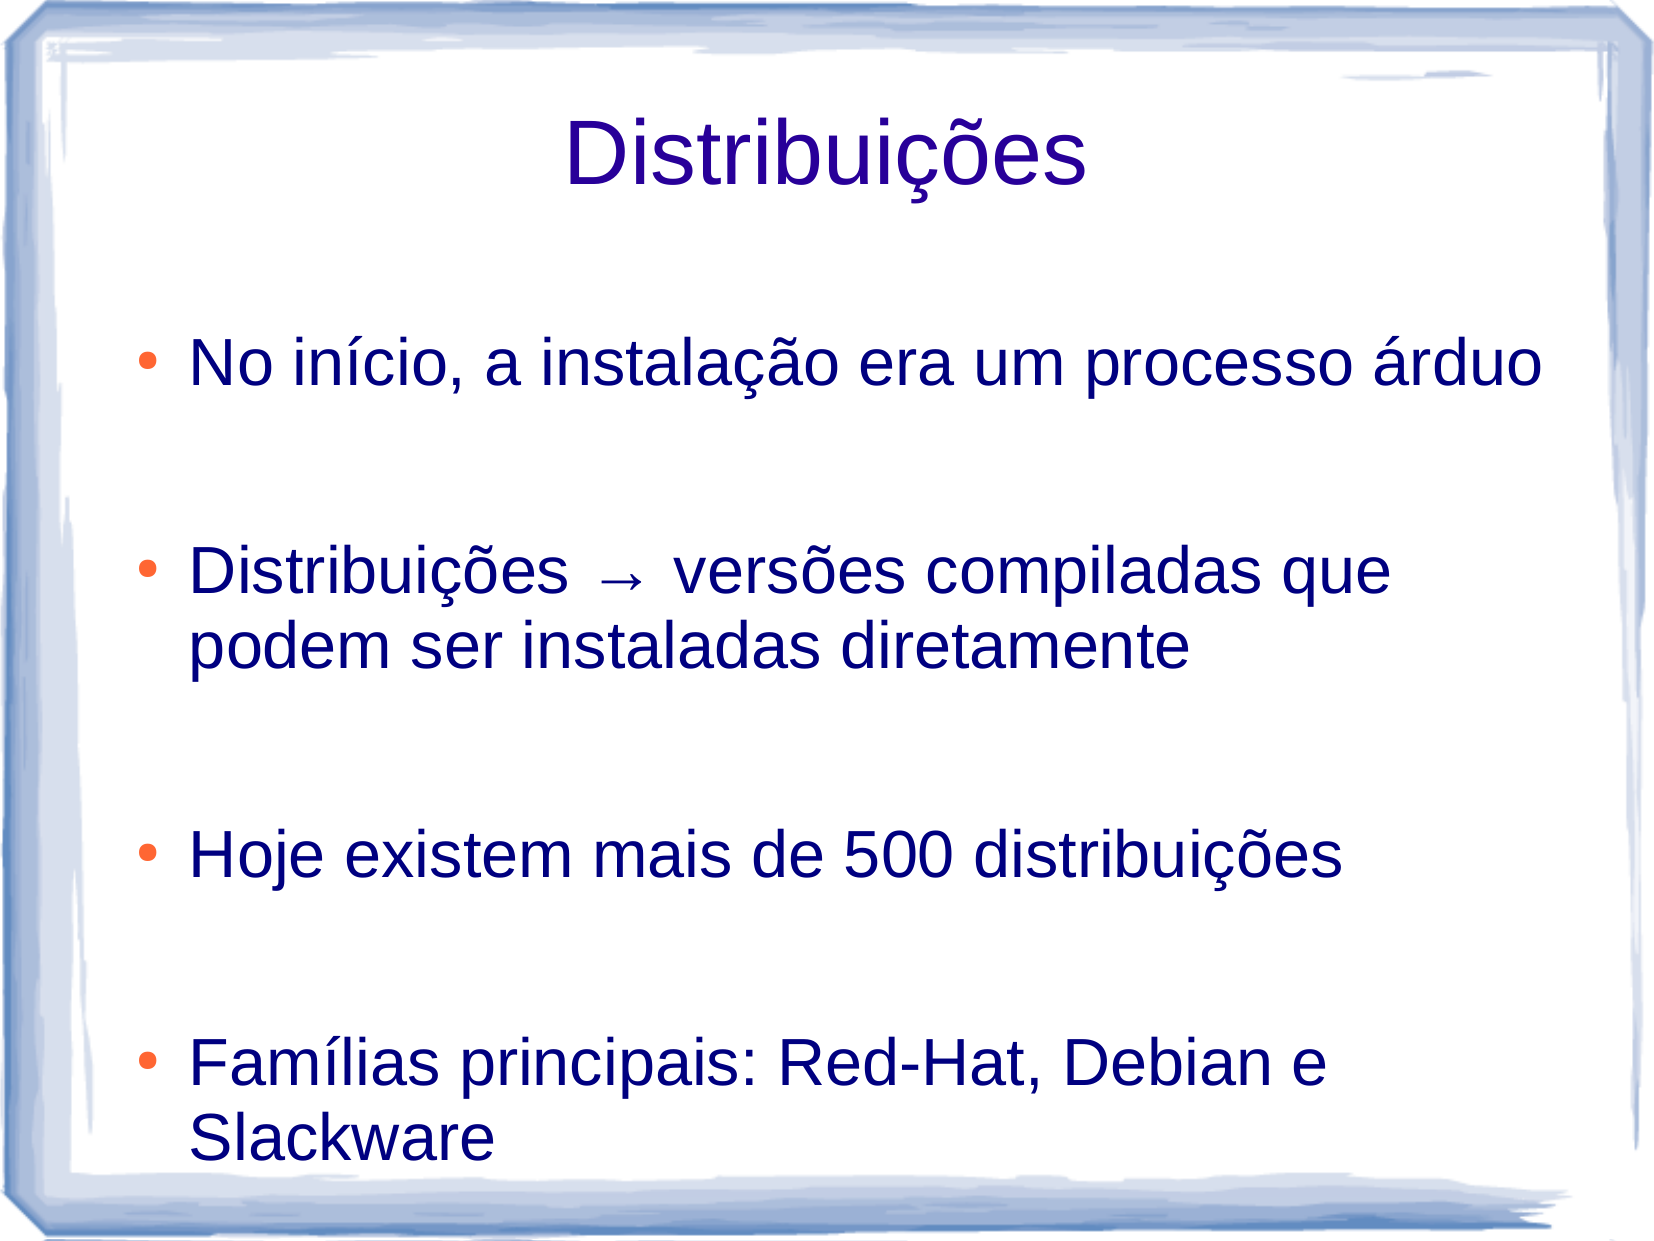

# Distribuições
No início, a instalação era um processo árduo
Distribuições → versões compiladas que podem ser instaladas diretamente
Hoje existem mais de 500 distribuições
Famílias principais: Red-Hat, Debian e Slackware